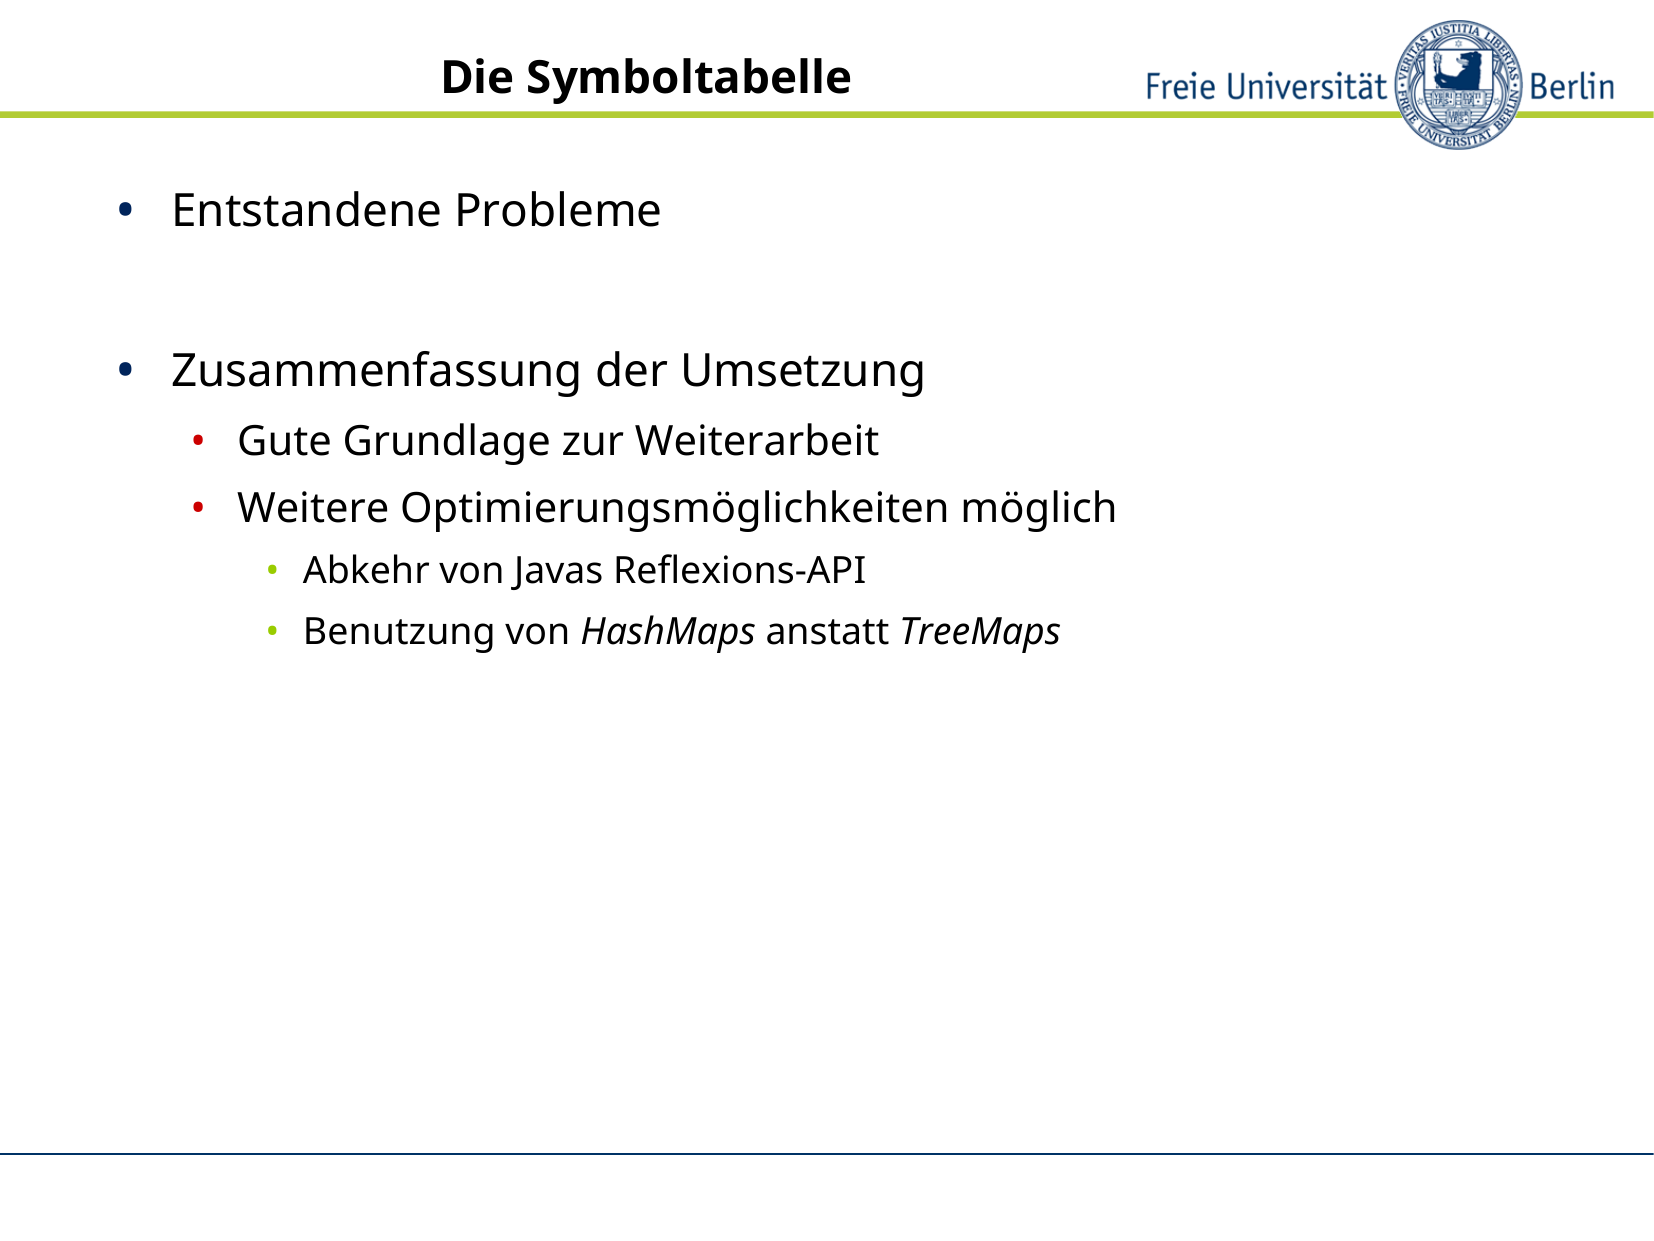

# Die Symboltabelle
Entstandene Probleme
Zusammenfassung der Umsetzung
Gute Grundlage zur Weiterarbeit
Weitere Optimierungsmöglichkeiten möglich
Abkehr von Javas Reflexions-API
Benutzung von HashMaps anstatt TreeMaps